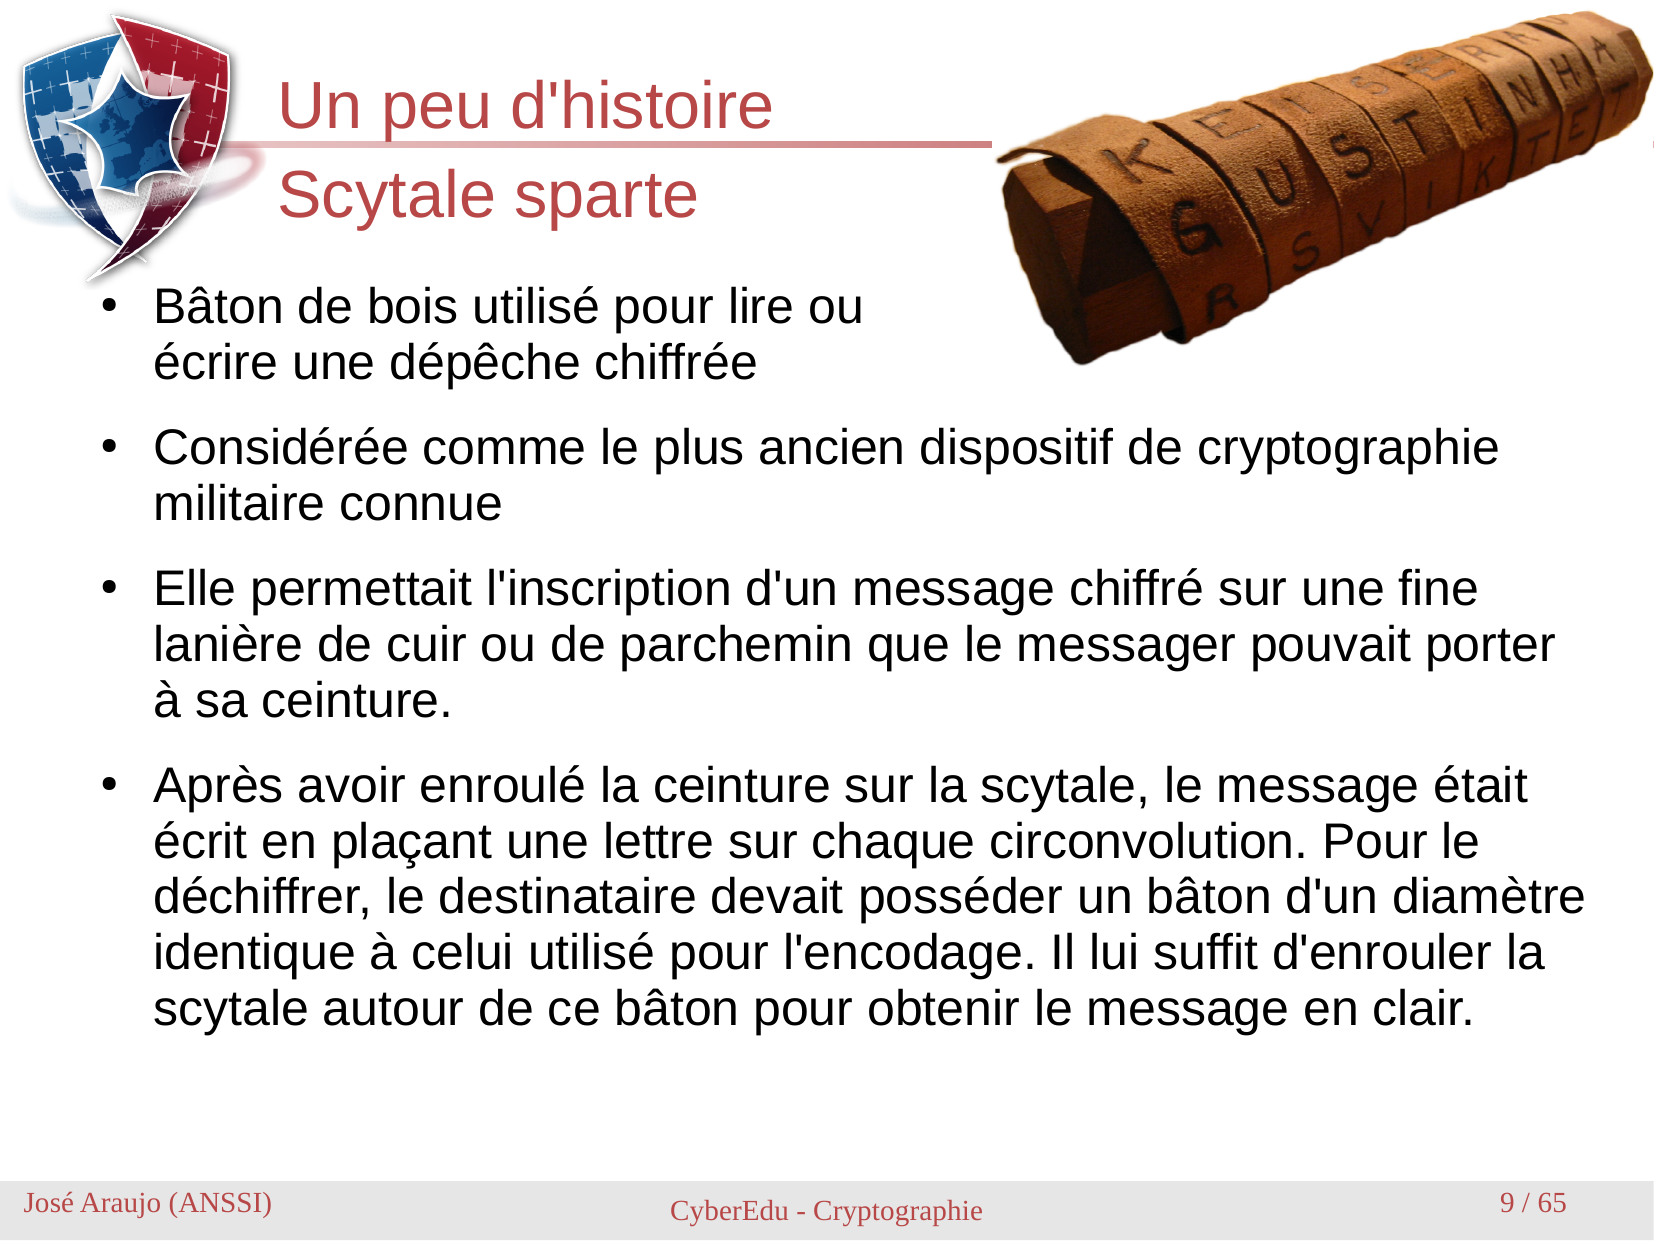

# Un peu d'histoire Scytale sparte
Bâton de bois utilisé pour lire ou
écrire une dépêche chiffrée
Considérée comme le plus ancien dispositif de cryptographie militaire connue
Elle permettait l'inscription d'un message chiffré sur une fine lanière de cuir ou de parchemin que le messager pouvait porter à sa ceinture.
Après avoir enroulé la ceinture sur la scytale, le message était écrit en plaçant une lettre sur chaque circonvolution. Pour le déchiffrer, le destinataire devait posséder un bâton d'un diamètre identique à celui utilisé pour l'encodage. Il lui suffit d'enrouler la scytale autour de ce bâton pour obtenir le message en clair.